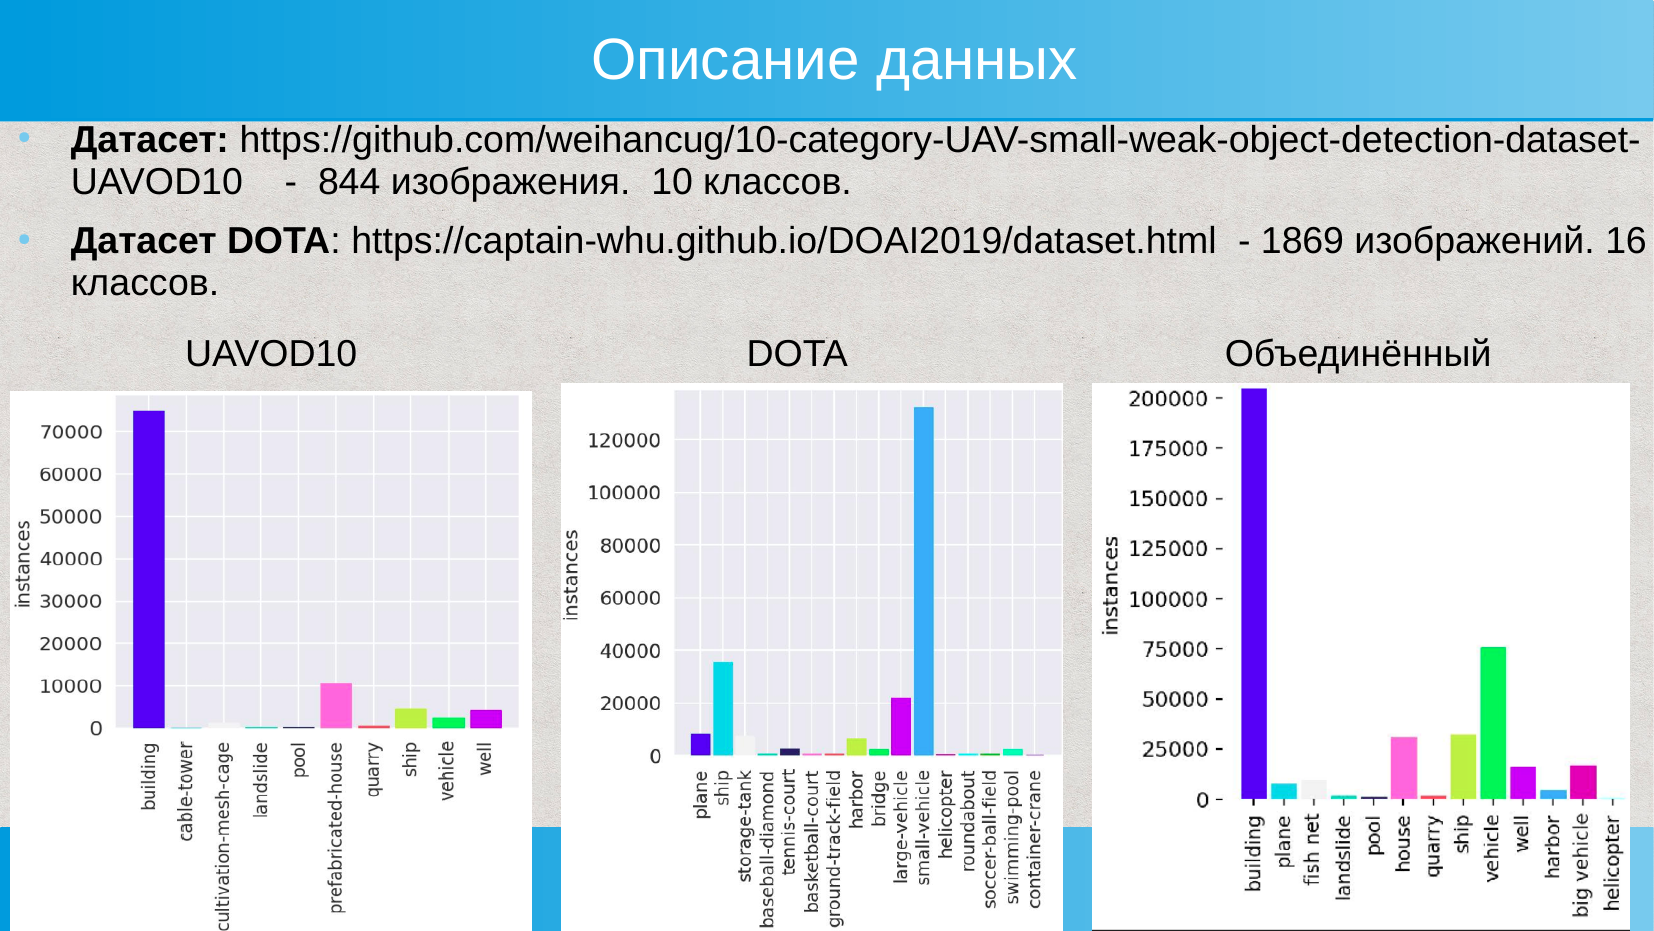

# Описание данных
Датасет: https://github.com/weihancug/10-category-UAV-small-weak-object-detection-dataset-UAVOD10 - 844 изображения. 10 классов.
Датасет DOTA: https://captain-whu.github.io/DOAI2019/dataset.html - 1869 изображений. 16 классов.
UAVOD10
DOTA
Объединённый
3